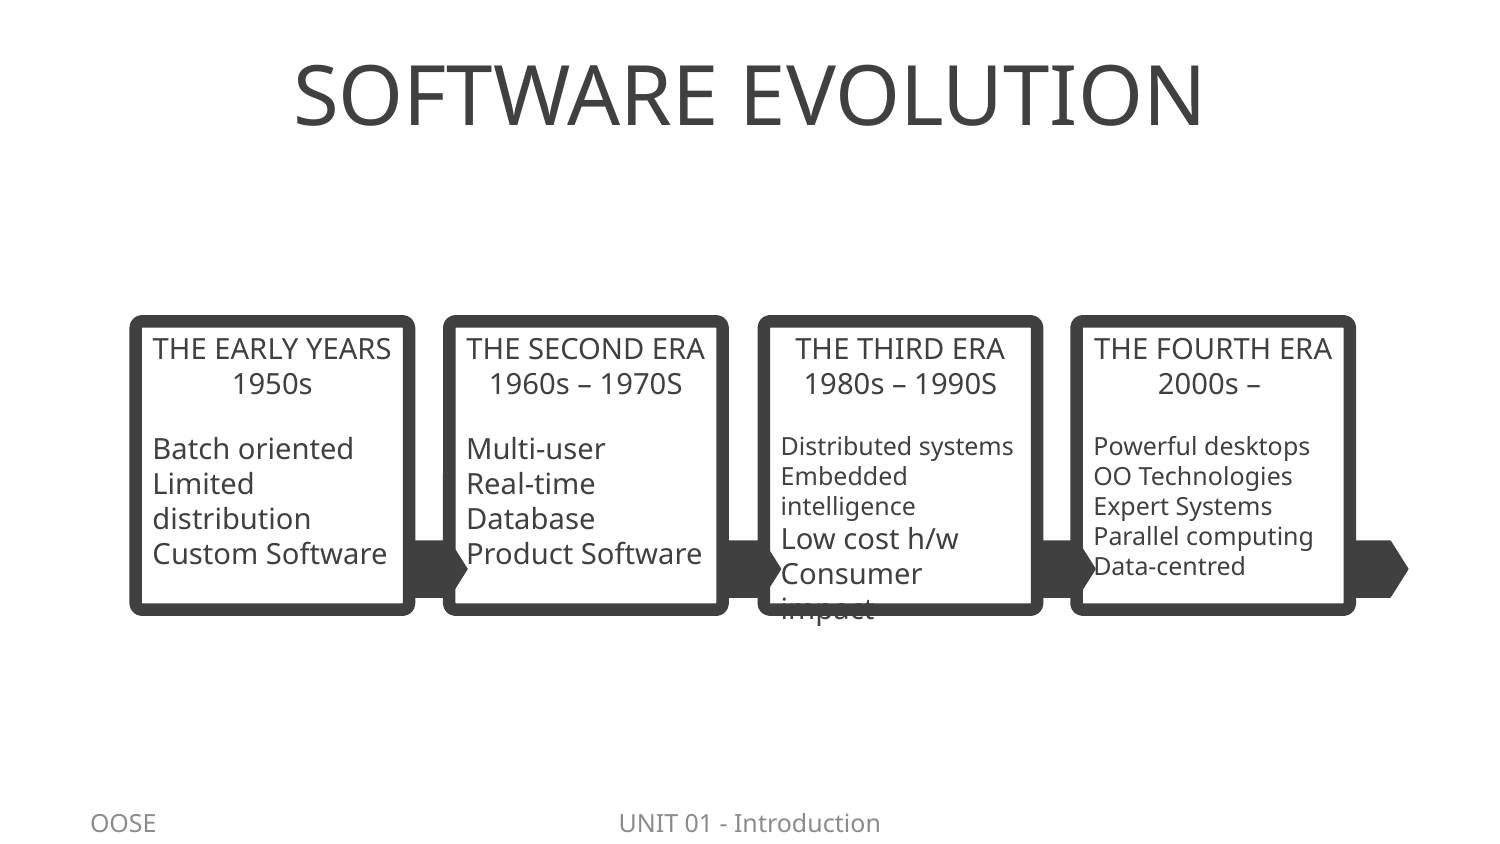

# SOFTWARE EVOLUTION
THE EARLY YEARS
1950s
Batch oriented
Limited distribution
Custom Software
THE SECOND ERA
1960s – 1970S
Multi-user
Real-time
Database
Product Software
THE THIRD ERA
1980s – 1990S
Distributed systems
Embedded intelligence
Low cost h/w
Consumer impact
THE FOURTH ERA
2000s –
Powerful desktops
OO Technologies
Expert Systems
Parallel computing
Data-centred
OOSE
UNIT 01 - Introduction